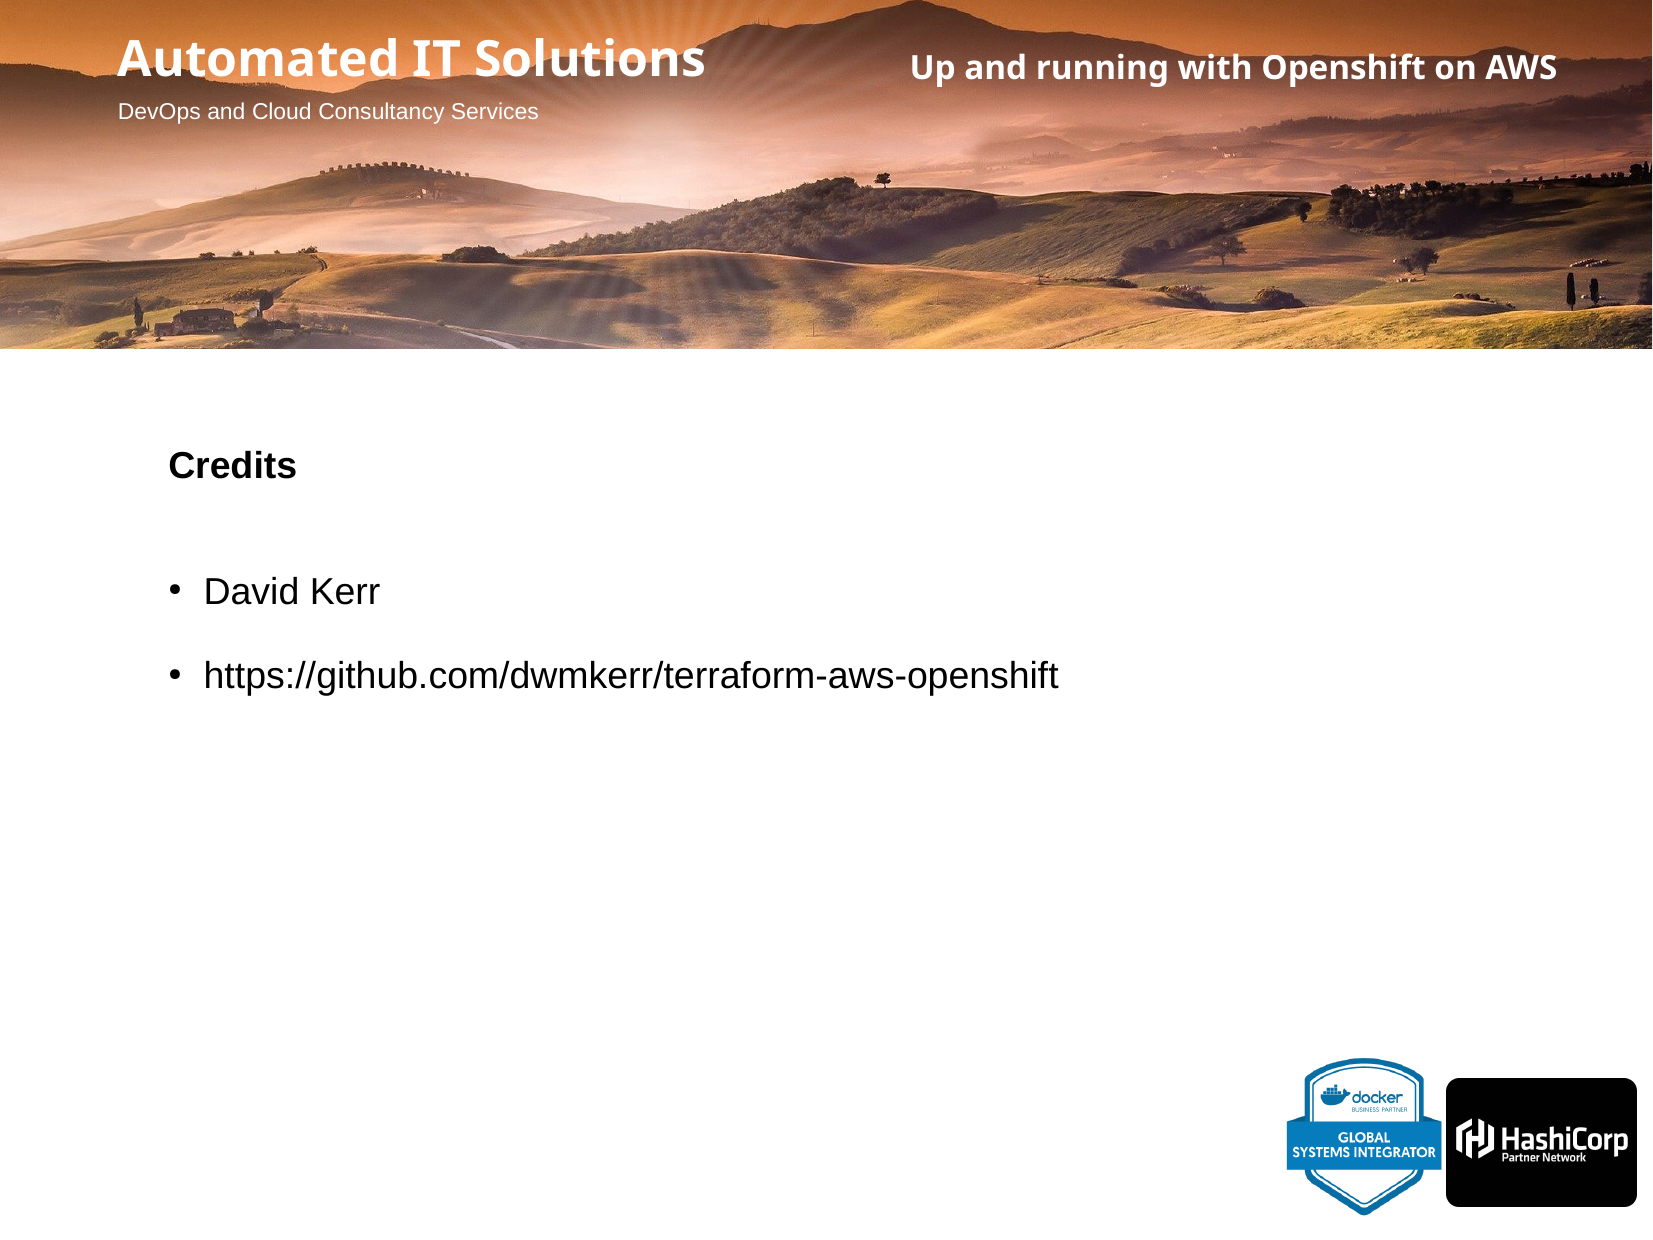

Up and running with Openshift on AWS
Credits
David Kerr
https://github.com/dwmkerr/terraform-aws-openshift